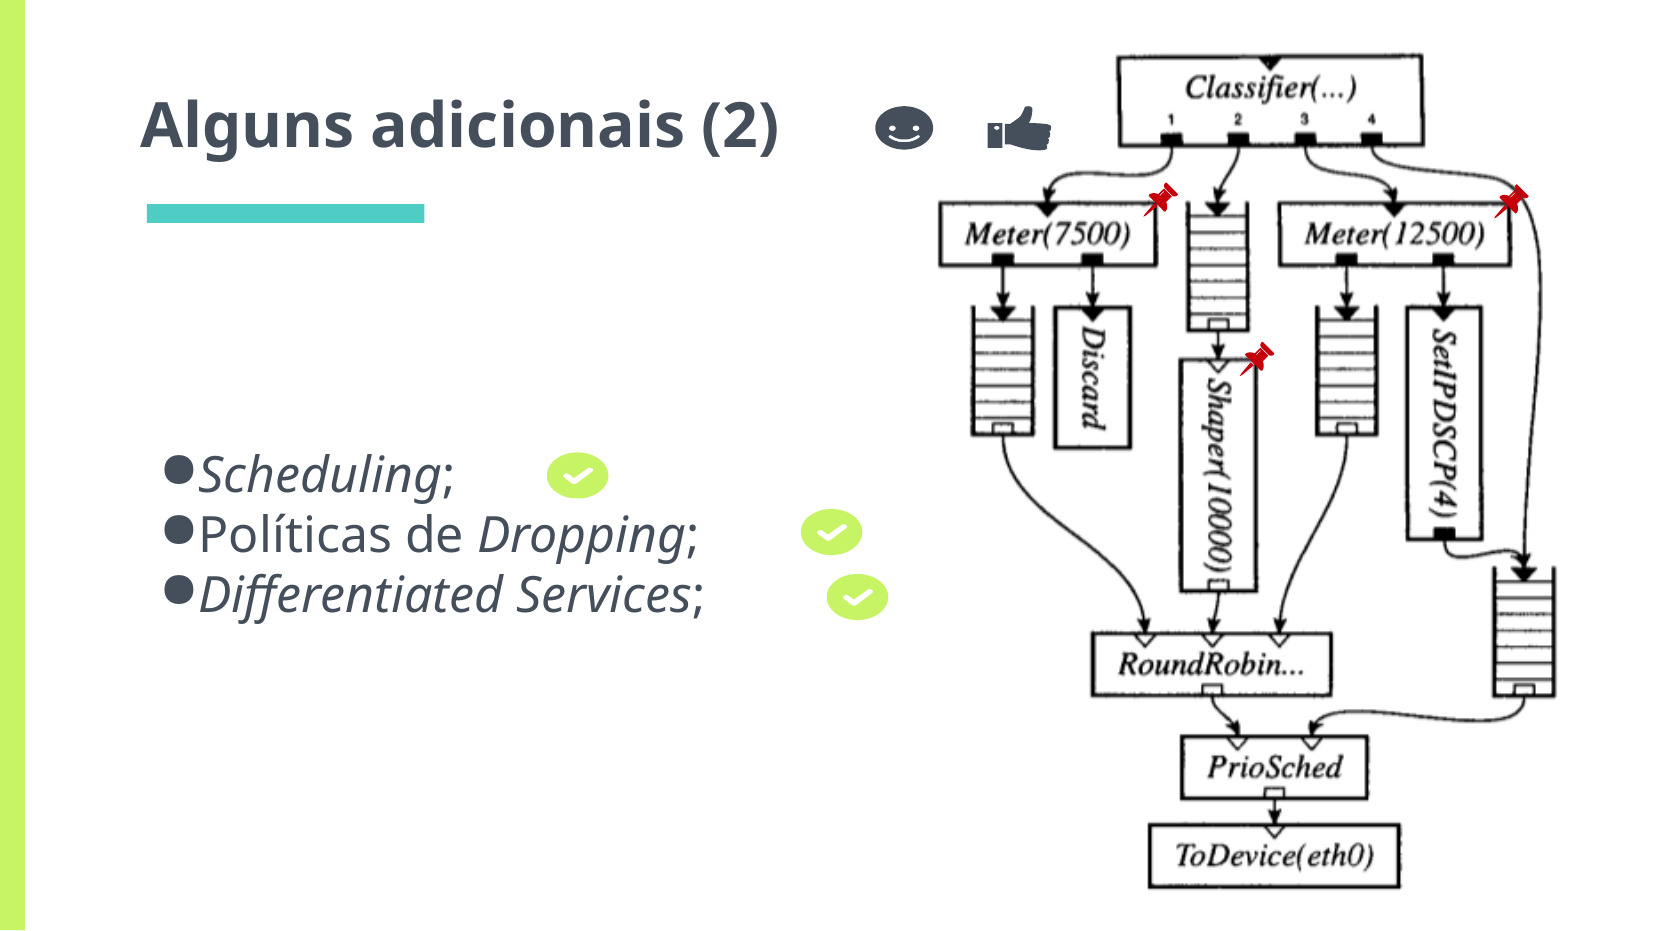

# Alguns adicionais (2)
Scheduling;
Políticas de Dropping;
Differentiated Services;